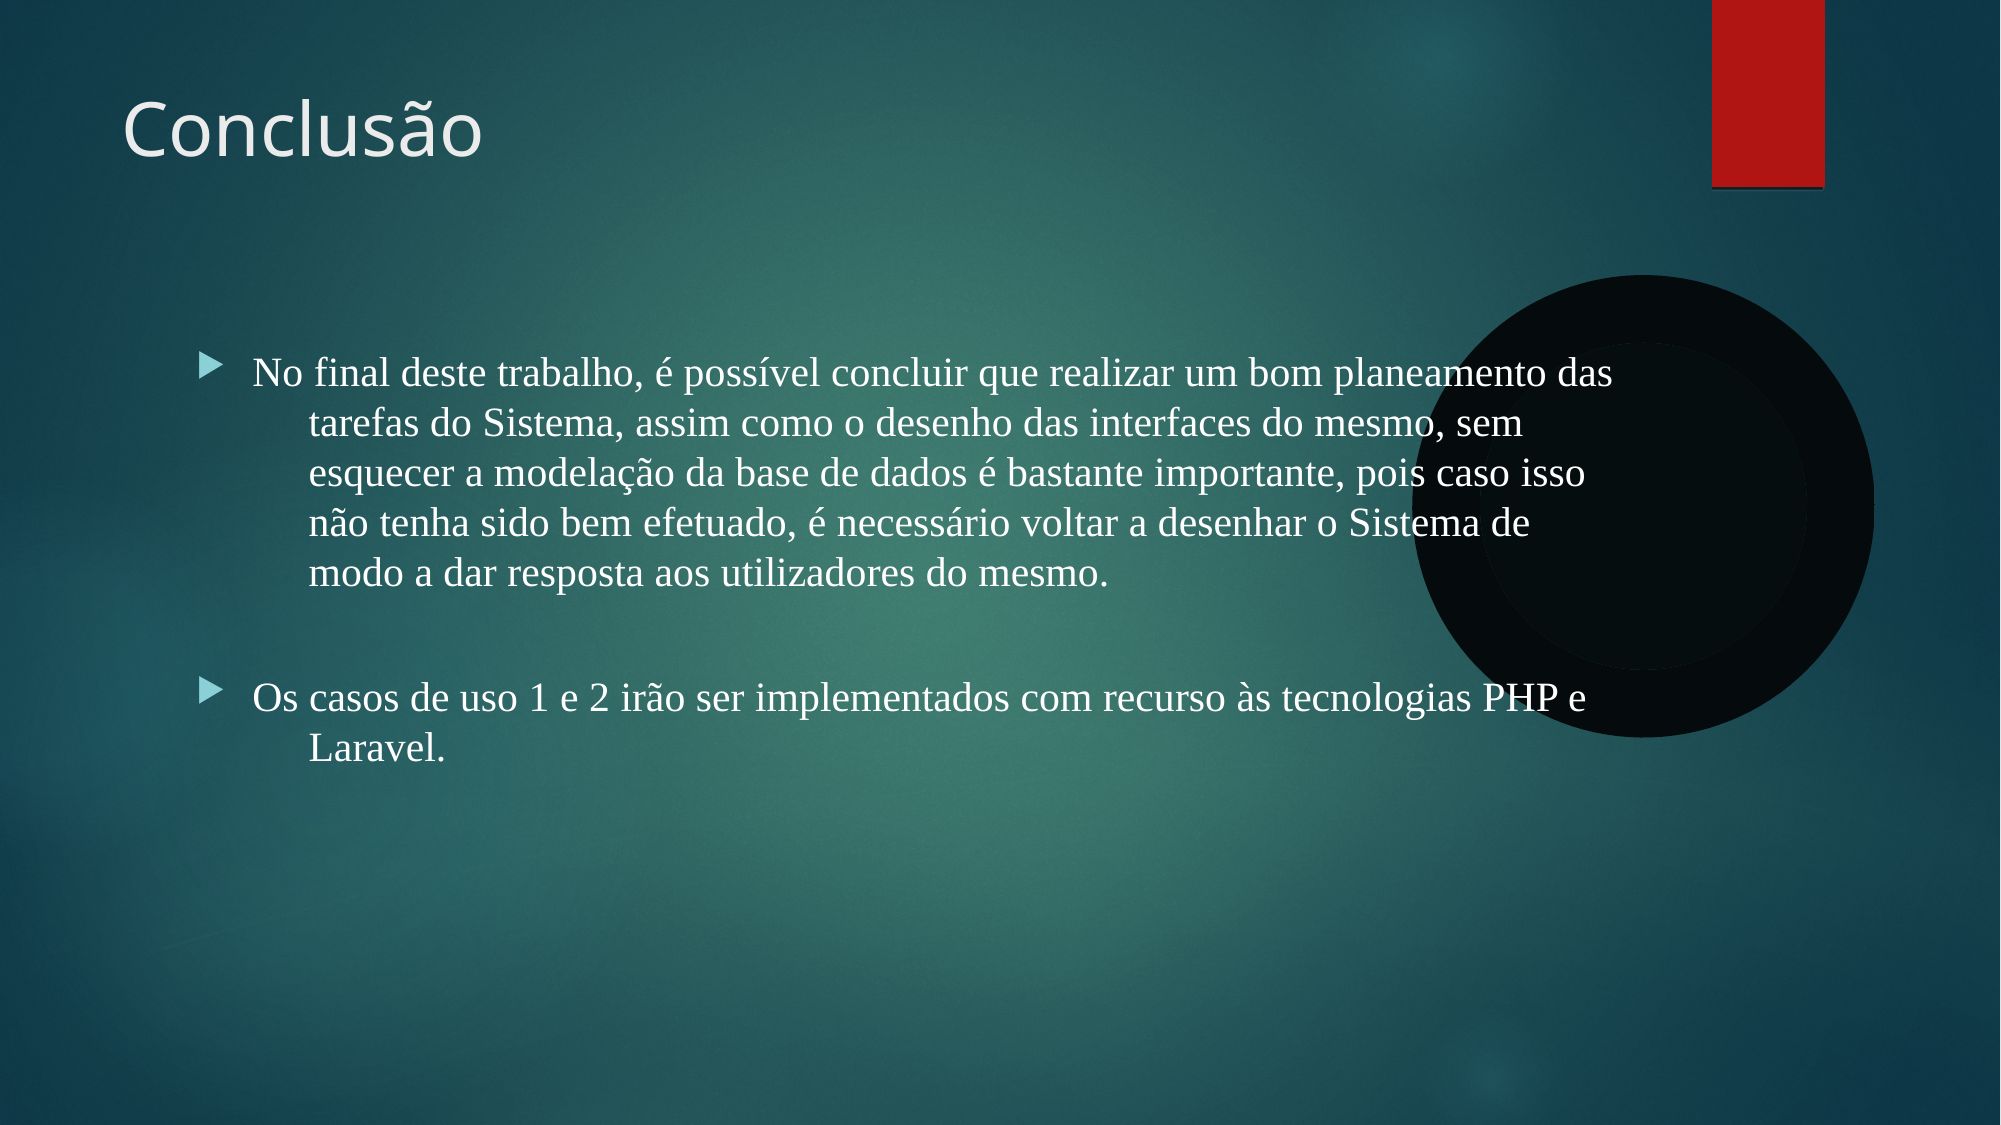

# Conclusão
No final deste trabalho, é possível concluir que realizar um bom planeamento das tarefas do Sistema, assim como o desenho das interfaces do mesmo, sem esquecer a modelação da base de dados é bastante importante, pois caso isso não tenha sido bem efetuado, é necessário voltar a desenhar o Sistema de modo a dar resposta aos utilizadores do mesmo.
Os casos de uso 1 e 2 irão ser implementados com recurso às tecnologias PHP e Laravel.